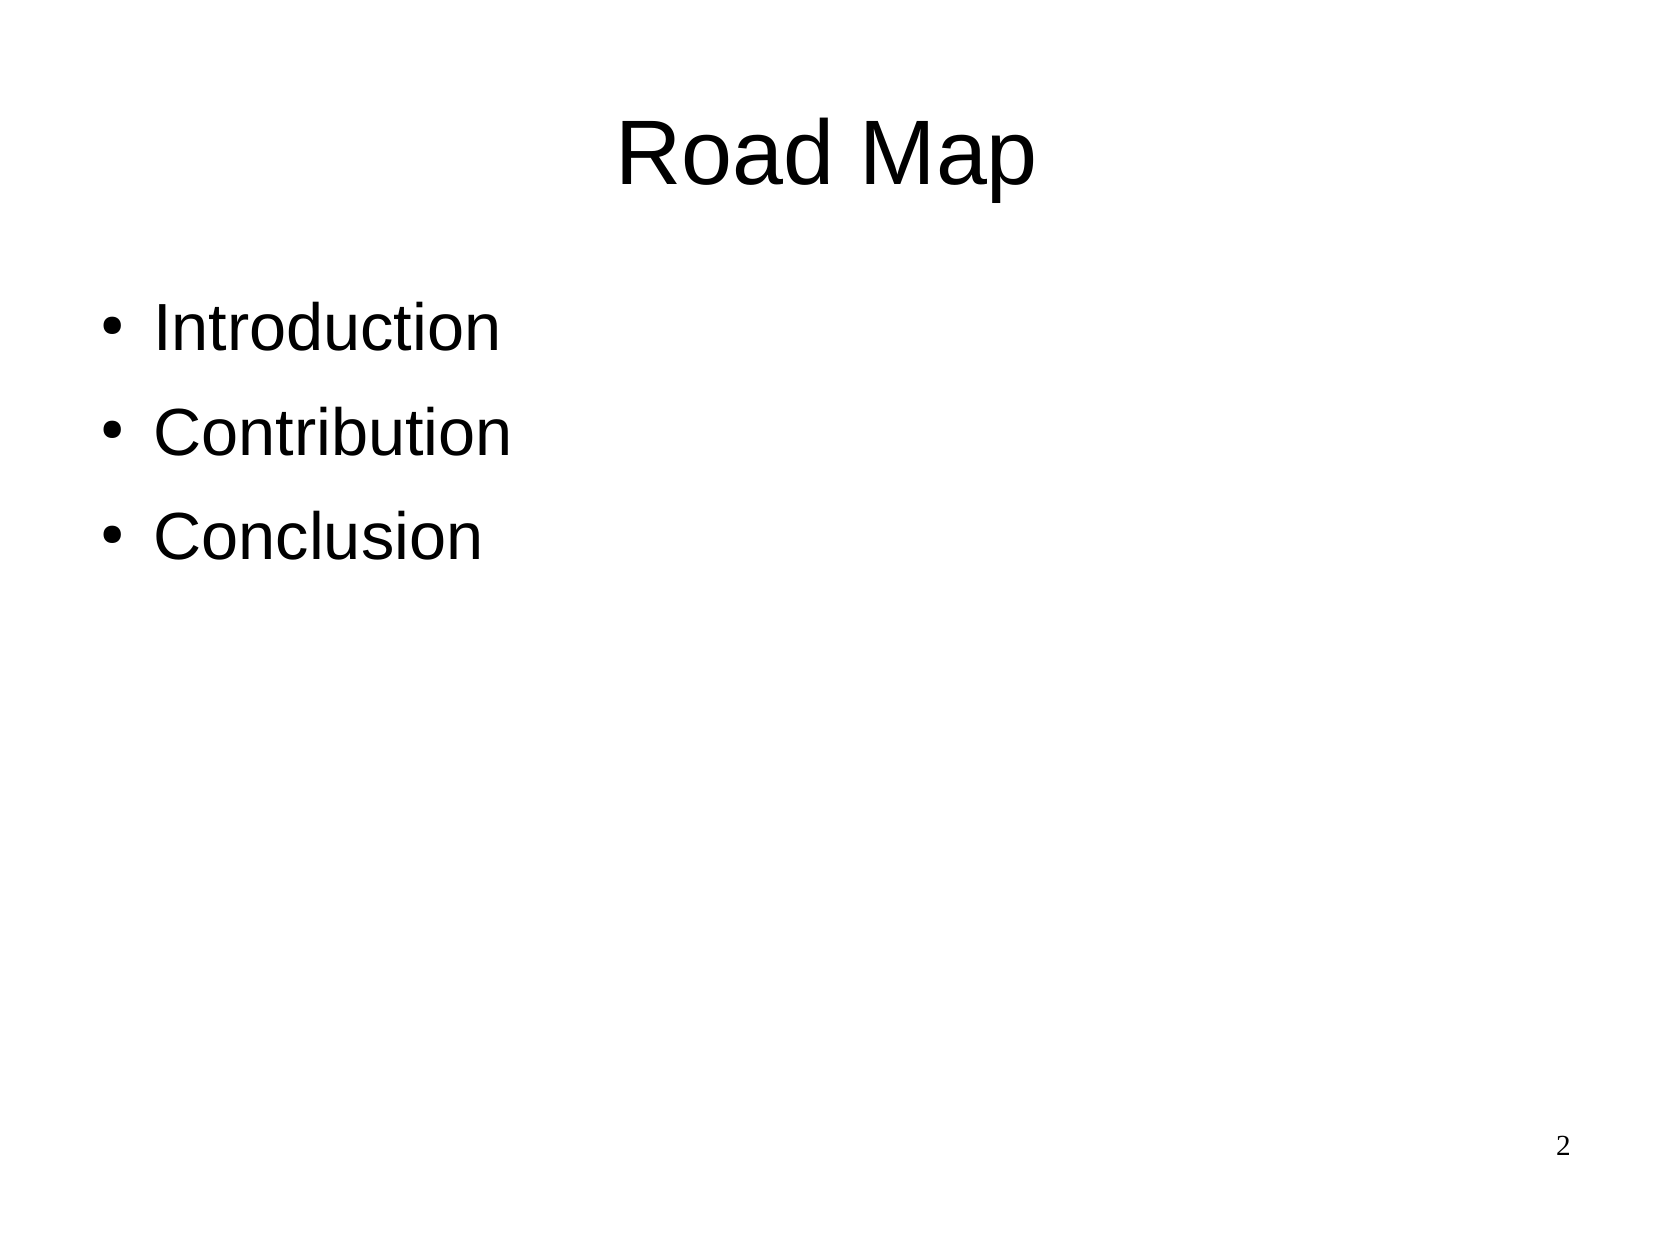

# Road Map
Introduction
Contribution
Conclusion
2